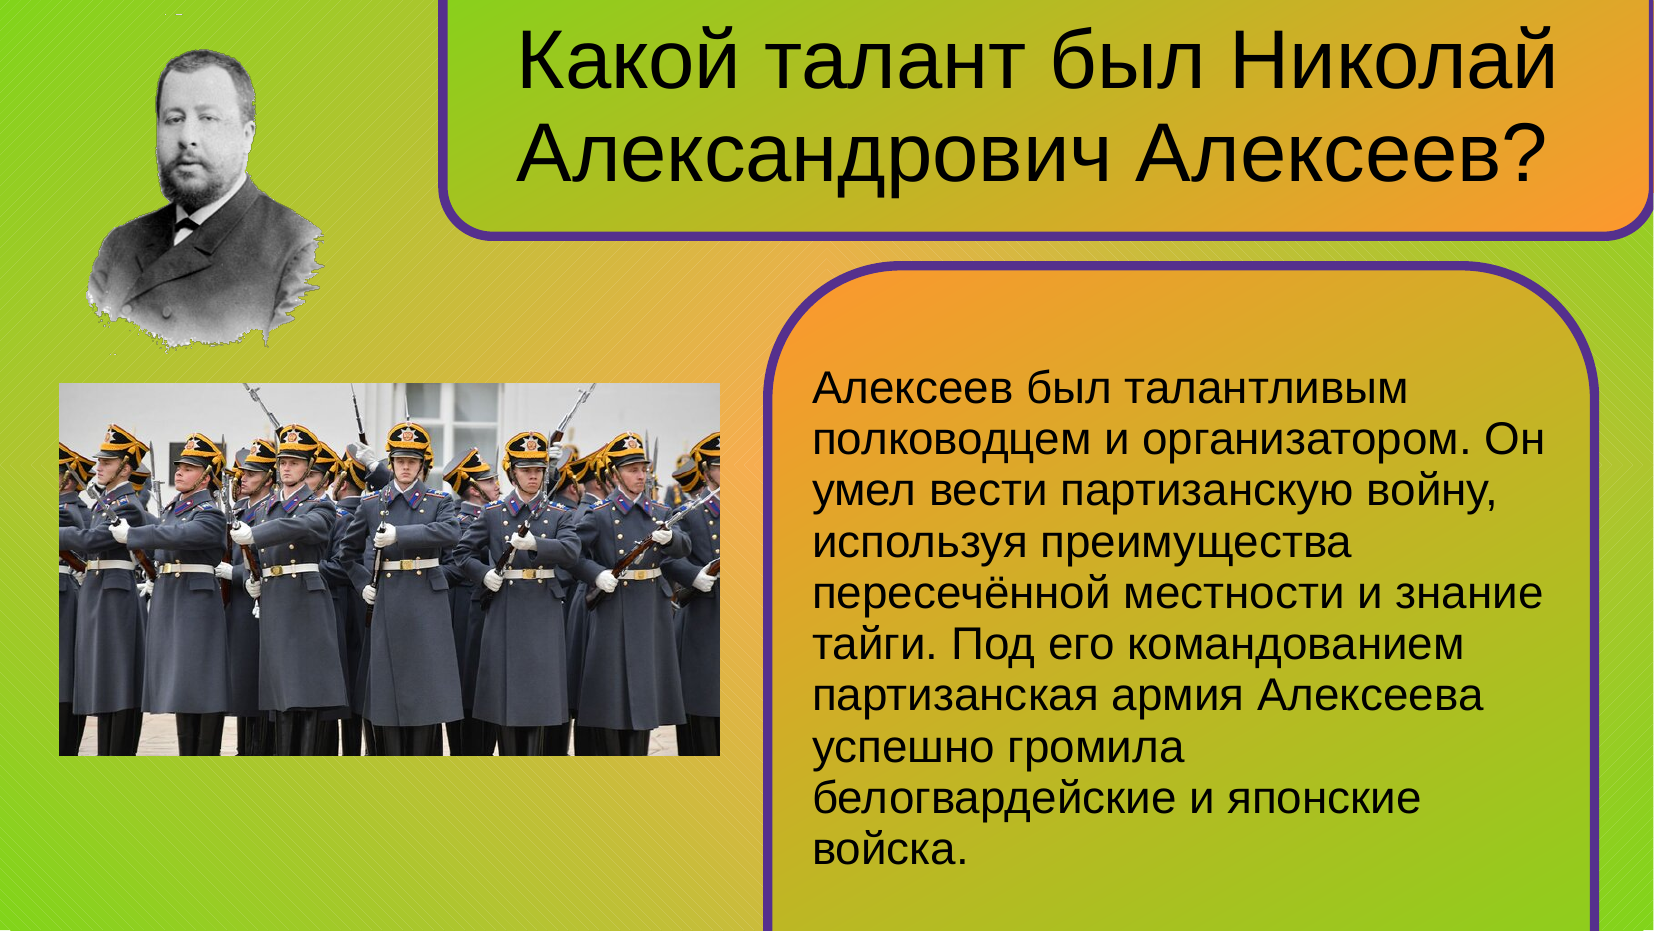

Какой талант был Николай Александрович Алексеев?
Алексеев был талантливым полководцем и организатором. Он умел вести партизанскую войну, используя преимущества пересечённой местности и знание тайги. Под его командованием партизанская армия Алексеева успешно громила белогвардейские и японские войска.